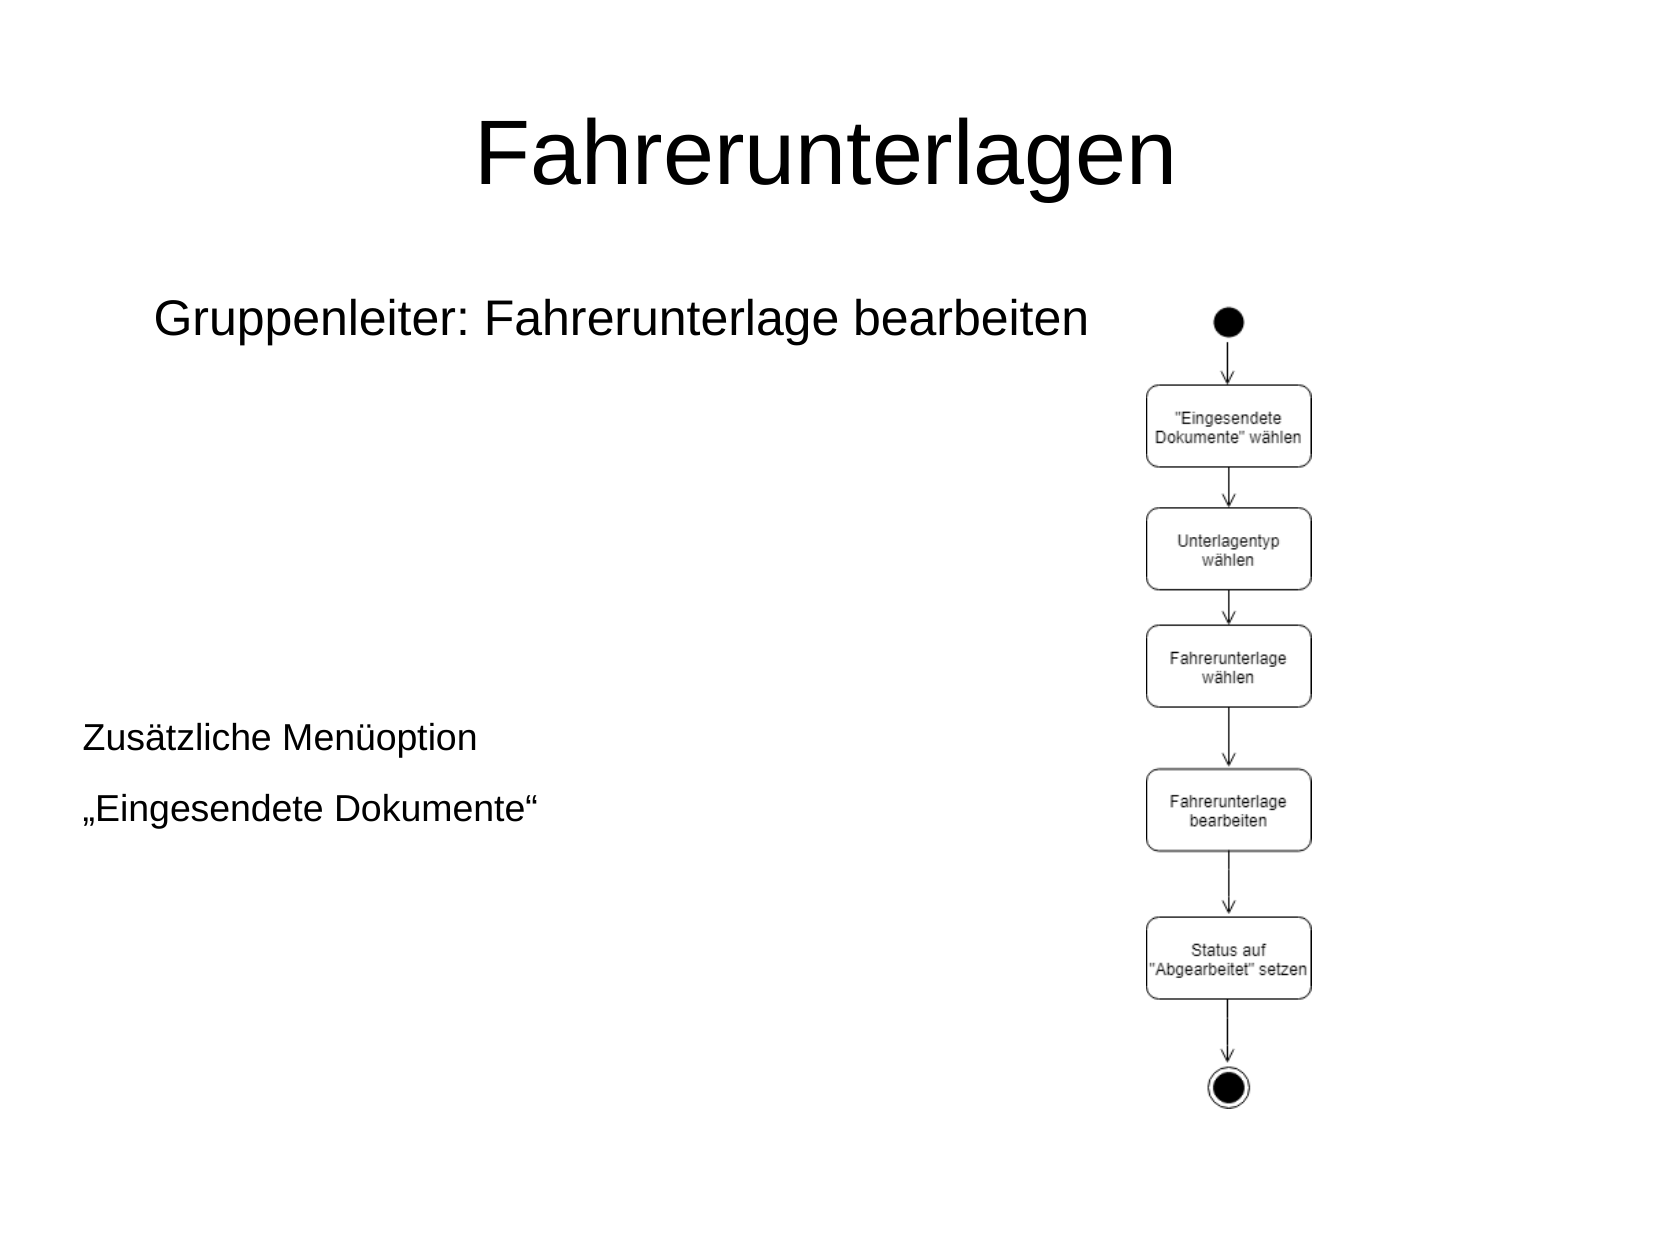

Fahrerunterlagen
# Gruppenleiter: Fahrerunterlage bearbeiten
Zusätzliche Menüoption
„Eingesendete Dokumente“